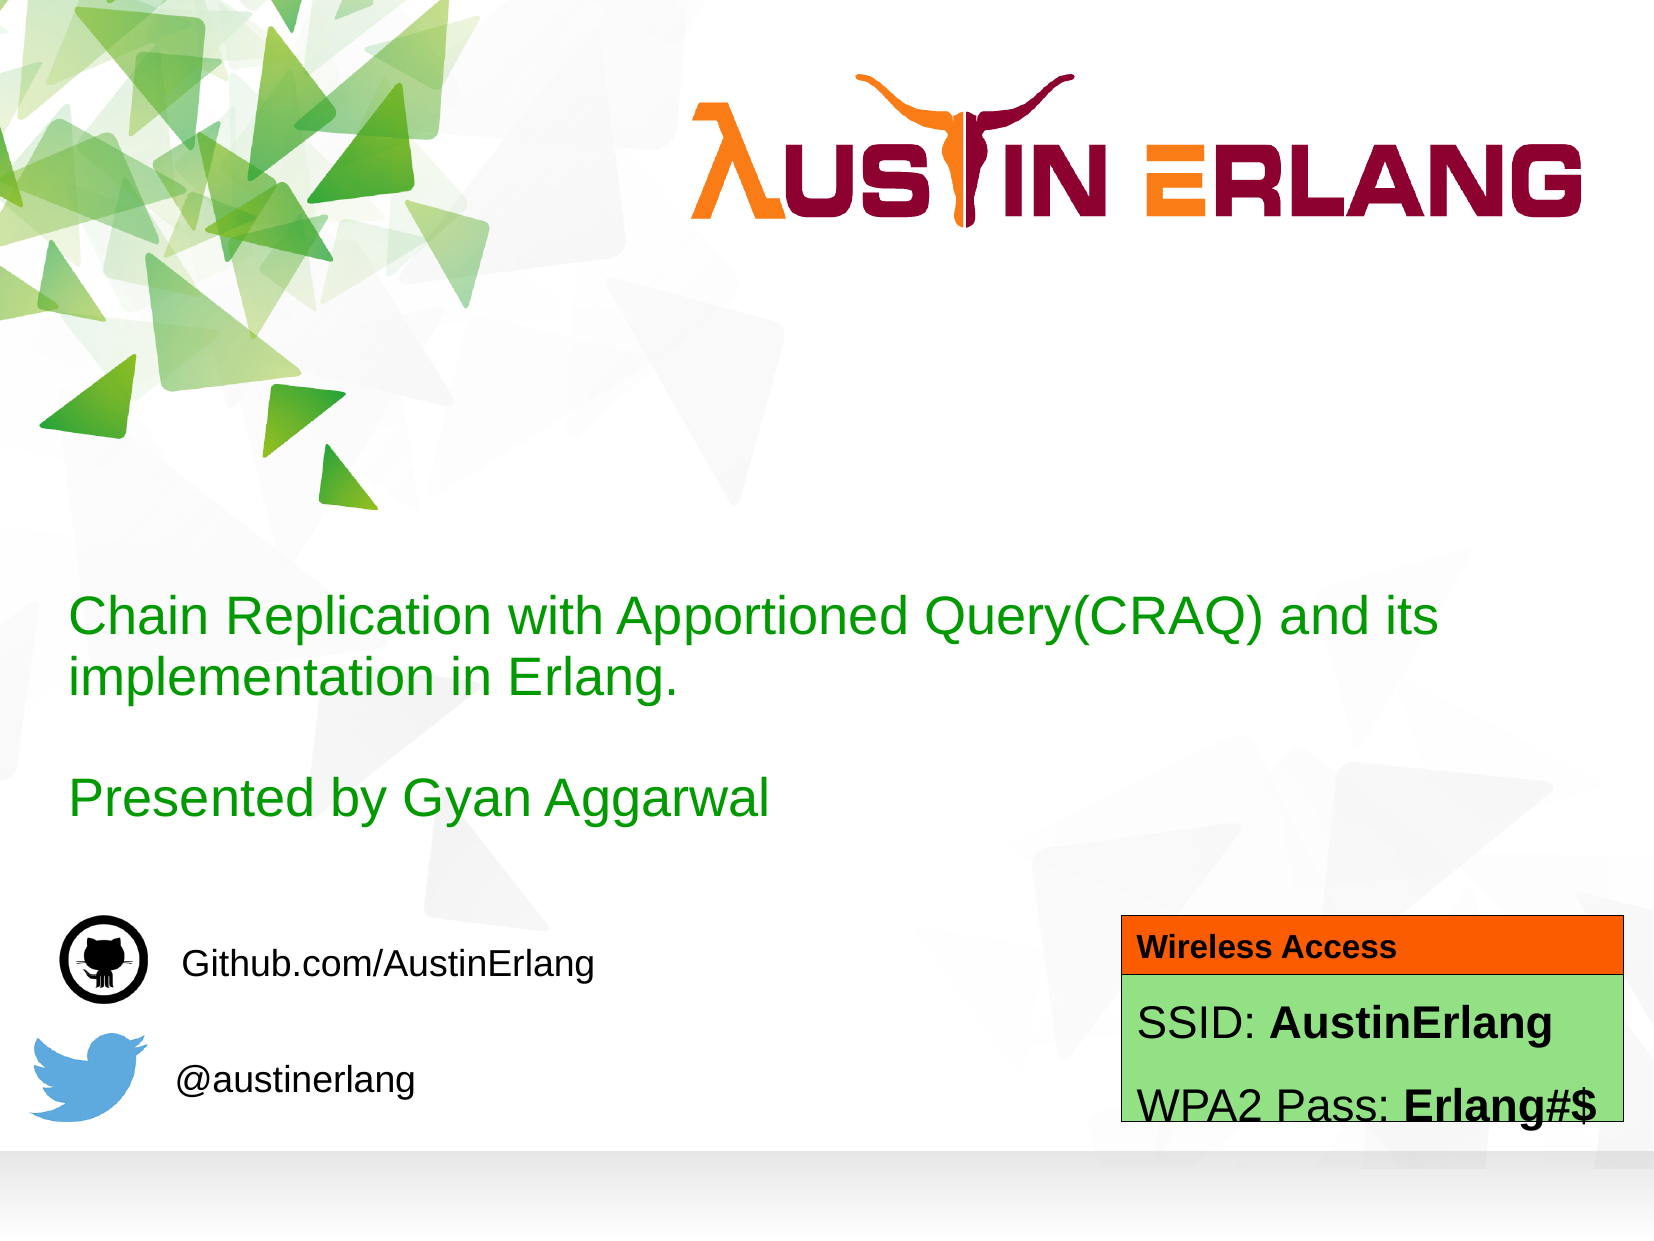

# Chain Replication with Apportioned Query(CRAQ) and its implementation in Erlang. Presented by Gyan Aggarwal
Wireless Access
Github.com/AustinErlang
SSID: AustinErlang
WPA2 Pass: Erlang#$
@austinerlang